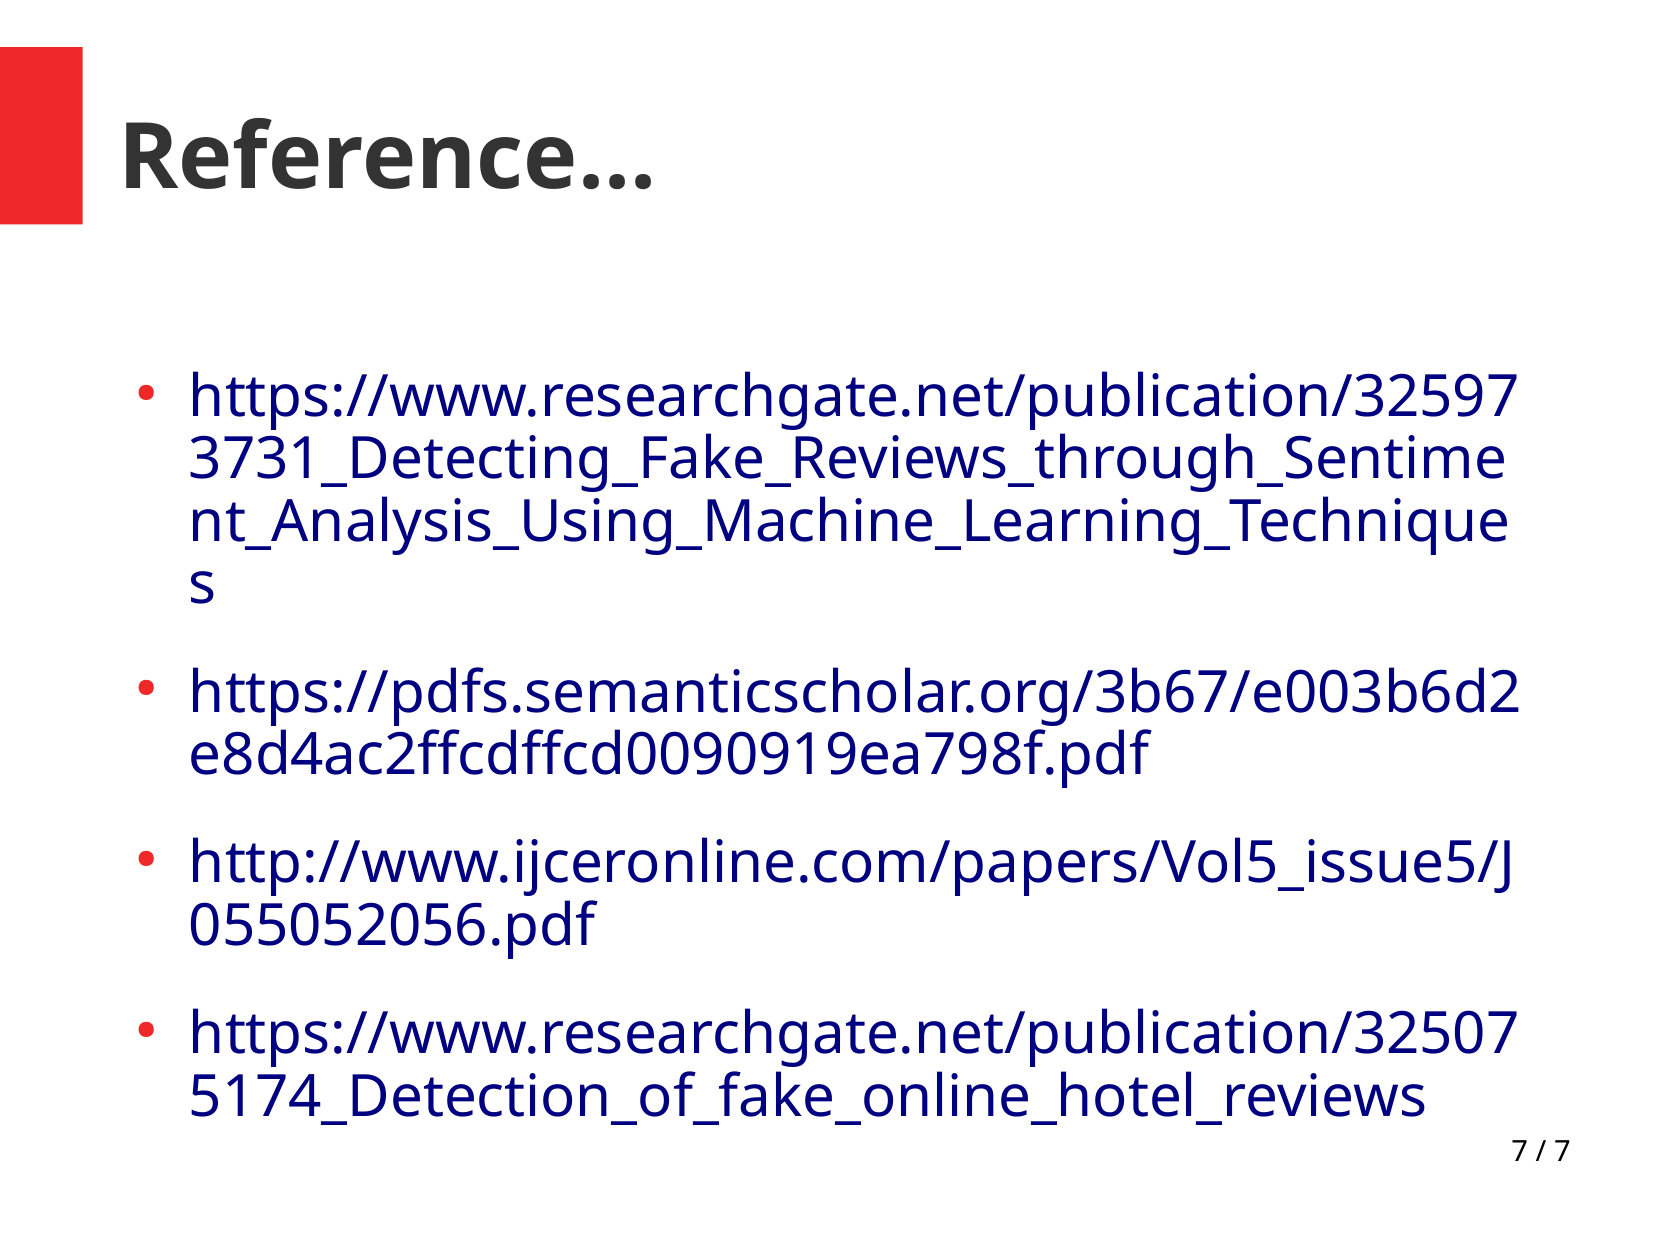

# Reference...
https://www.researchgate.net/publication/325973731_Detecting_Fake_Reviews_through_Sentiment_Analysis_Using_Machine_Learning_Techniques
https://pdfs.semanticscholar.org/3b67/e003b6d2e8d4ac2ffcdffcd0090919ea798f.pdf
http://www.ijceronline.com/papers/Vol5_issue5/J055052056.pdf
https://www.researchgate.net/publication/325075174_Detection_of_fake_online_hotel_reviews
7